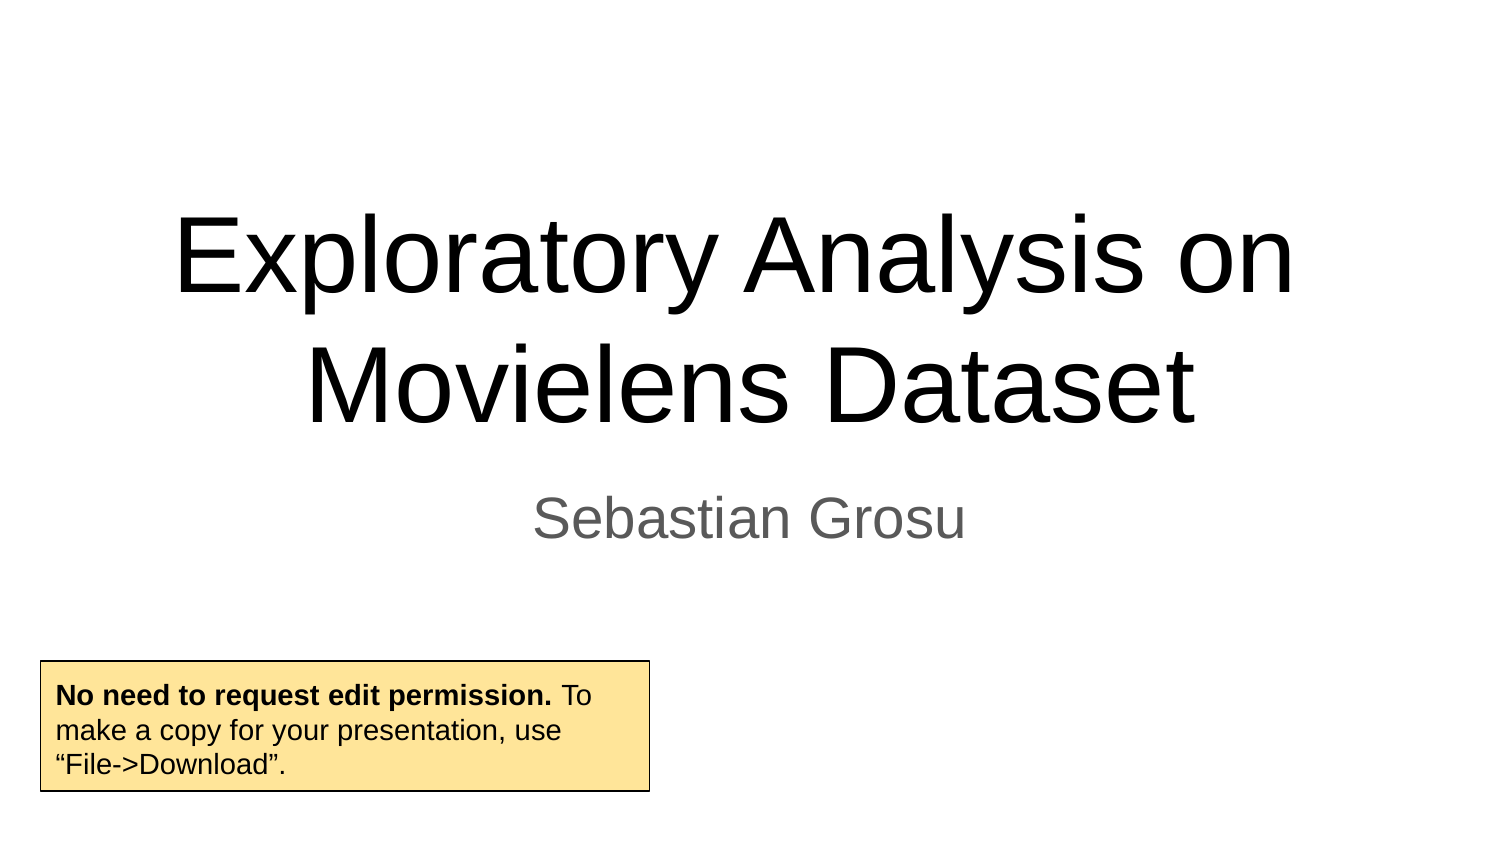

# Exploratory Analysis on Movielens Dataset
Sebastian Grosu
No need to request edit permission. To make a copy for your presentation, use “File->Download”.